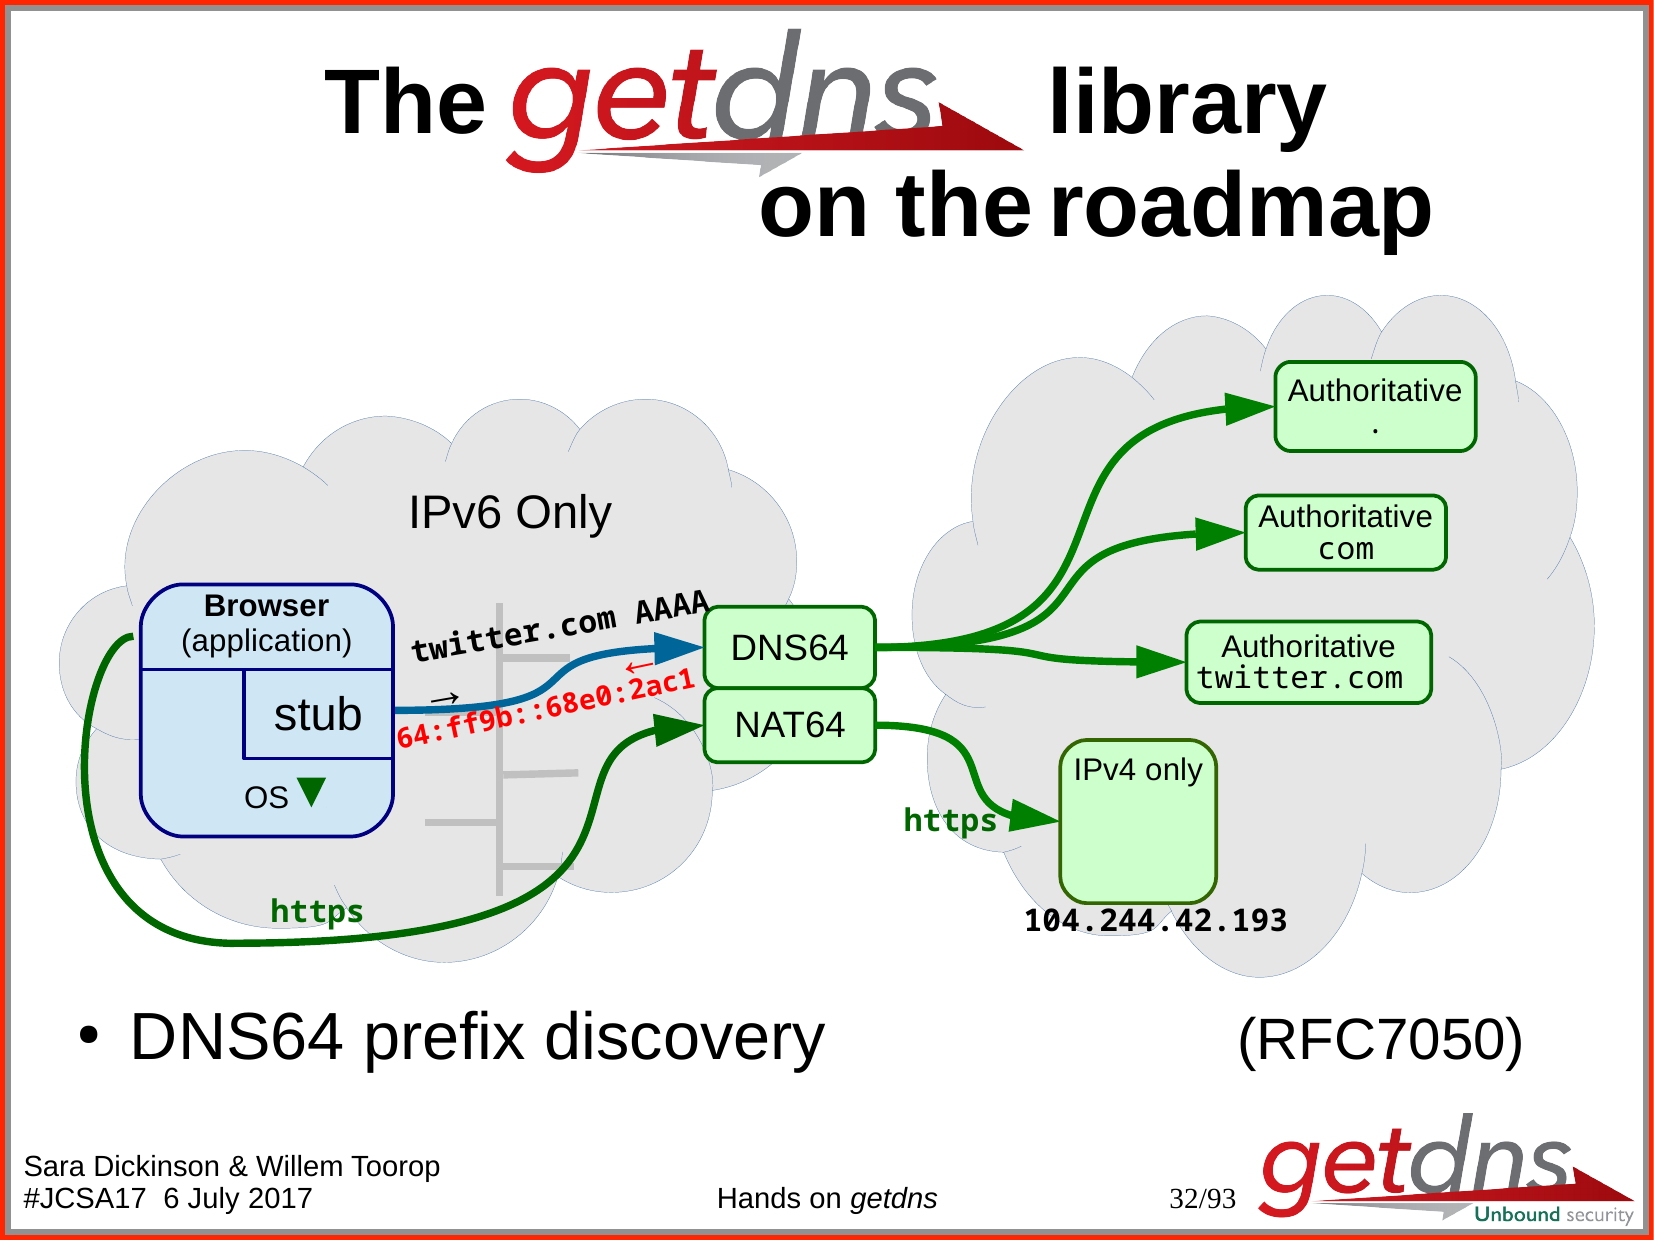

# The library
roadmap
on the
DNS64 prefix discovery						(RFC7050)
32